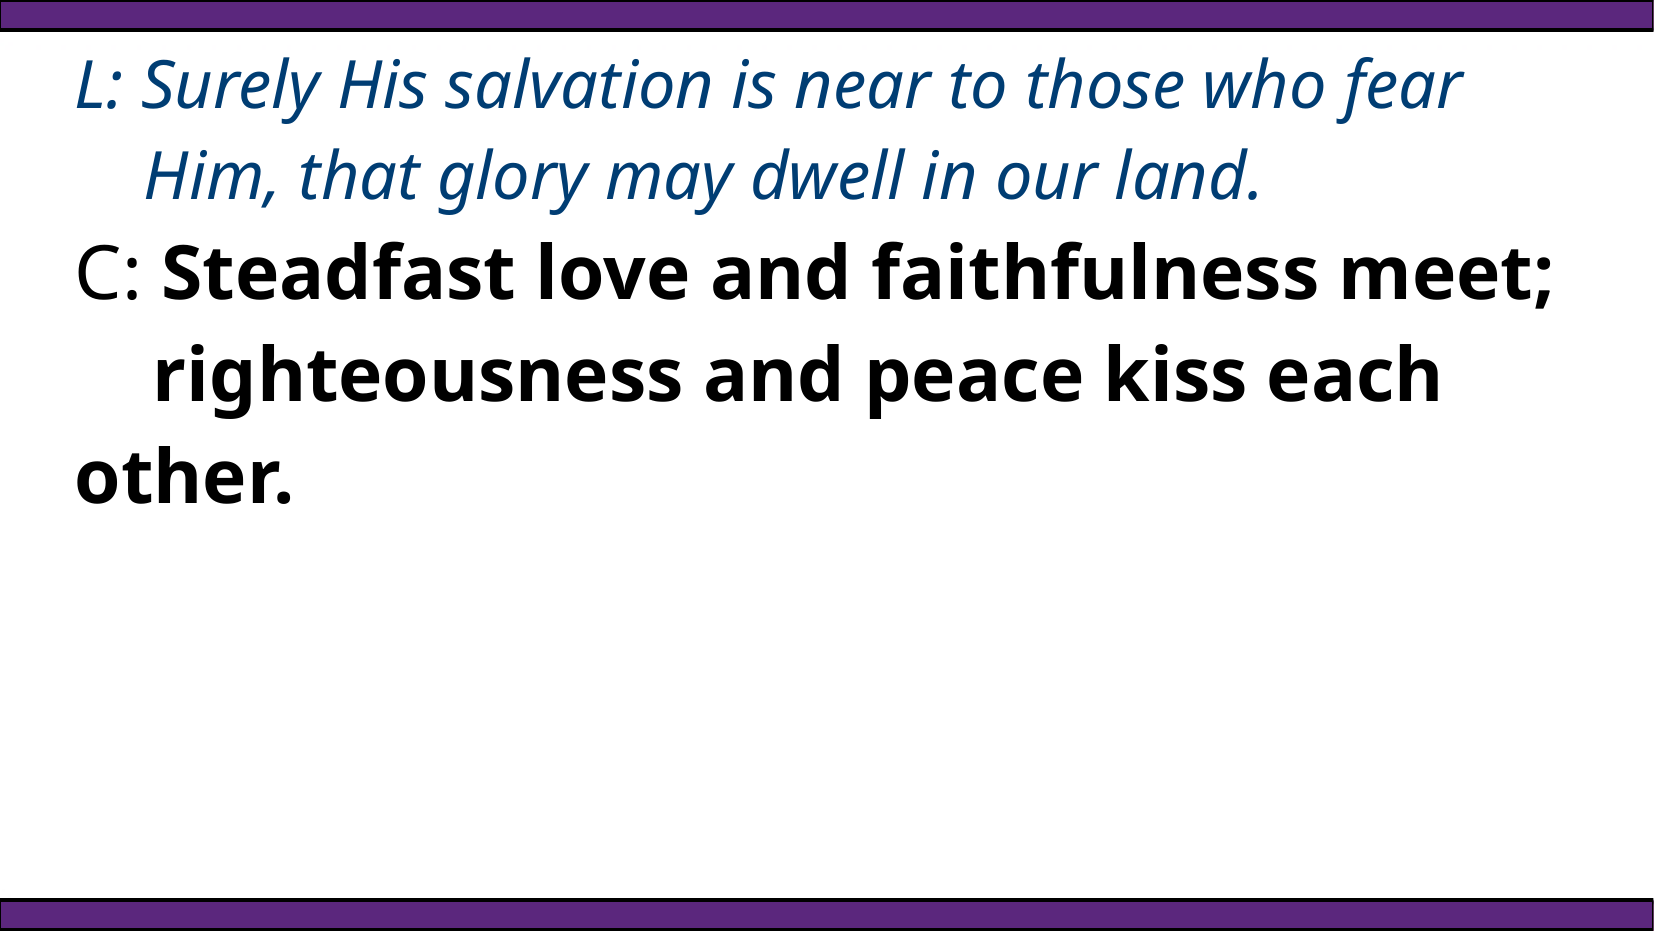

L: 	Surely His salvation is near to those who fear
 Him, that glory may dwell in our land.
C: Steadfast love and faithfulness meet;
 righteousness and peace kiss each other.